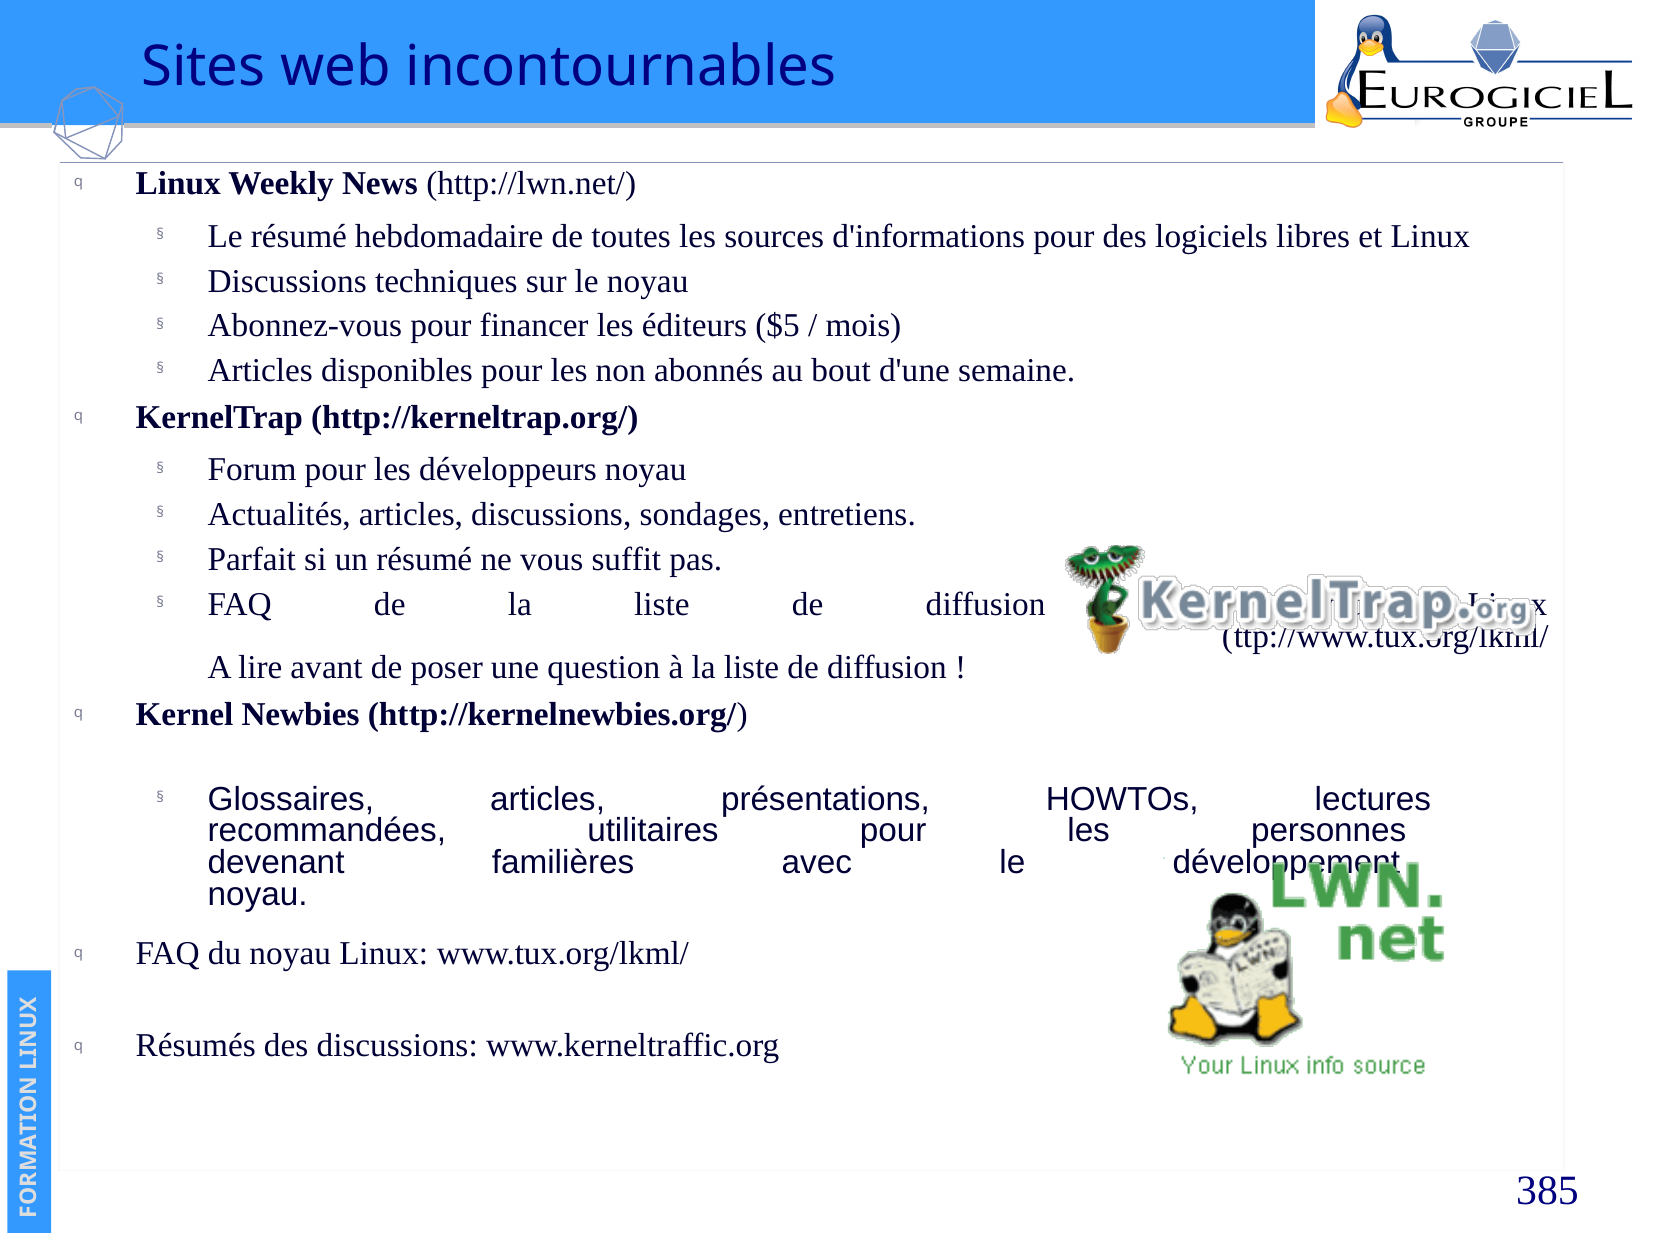

# Sites web incontournables
Linux Weekly News (http://lwn.net/)
Le résumé hebdomadaire de toutes les sources d'informations pour des logiciels libres et Linux
Discussions techniques sur le noyau
Abonnez-vous pour financer les éditeurs ($5 / mois)
Articles disponibles pour les non abonnés au bout d'une semaine.
KernelTrap (http://kerneltrap.org/)‏
Forum pour les développeurs noyau
Actualités, articles, discussions, sondages, entretiens.
Parfait si un résumé ne vous suffit pas.
FAQ de la liste de diffusion du noyau Linux
 (ttp://www.tux.org/lkml/
A lire avant de poser une question à la liste de diffusion !
Kernel Newbies (http://kernelnewbies.org/)
Glossaires, articles, présentations, HOWTOs, lectures
recommandées, utilitaires pour les personnes
devenant familières avec le développement
noyau.
FAQ du noyau Linux: www.tux.org/lkml/
Résumés des discussions: www.kerneltraffic.org